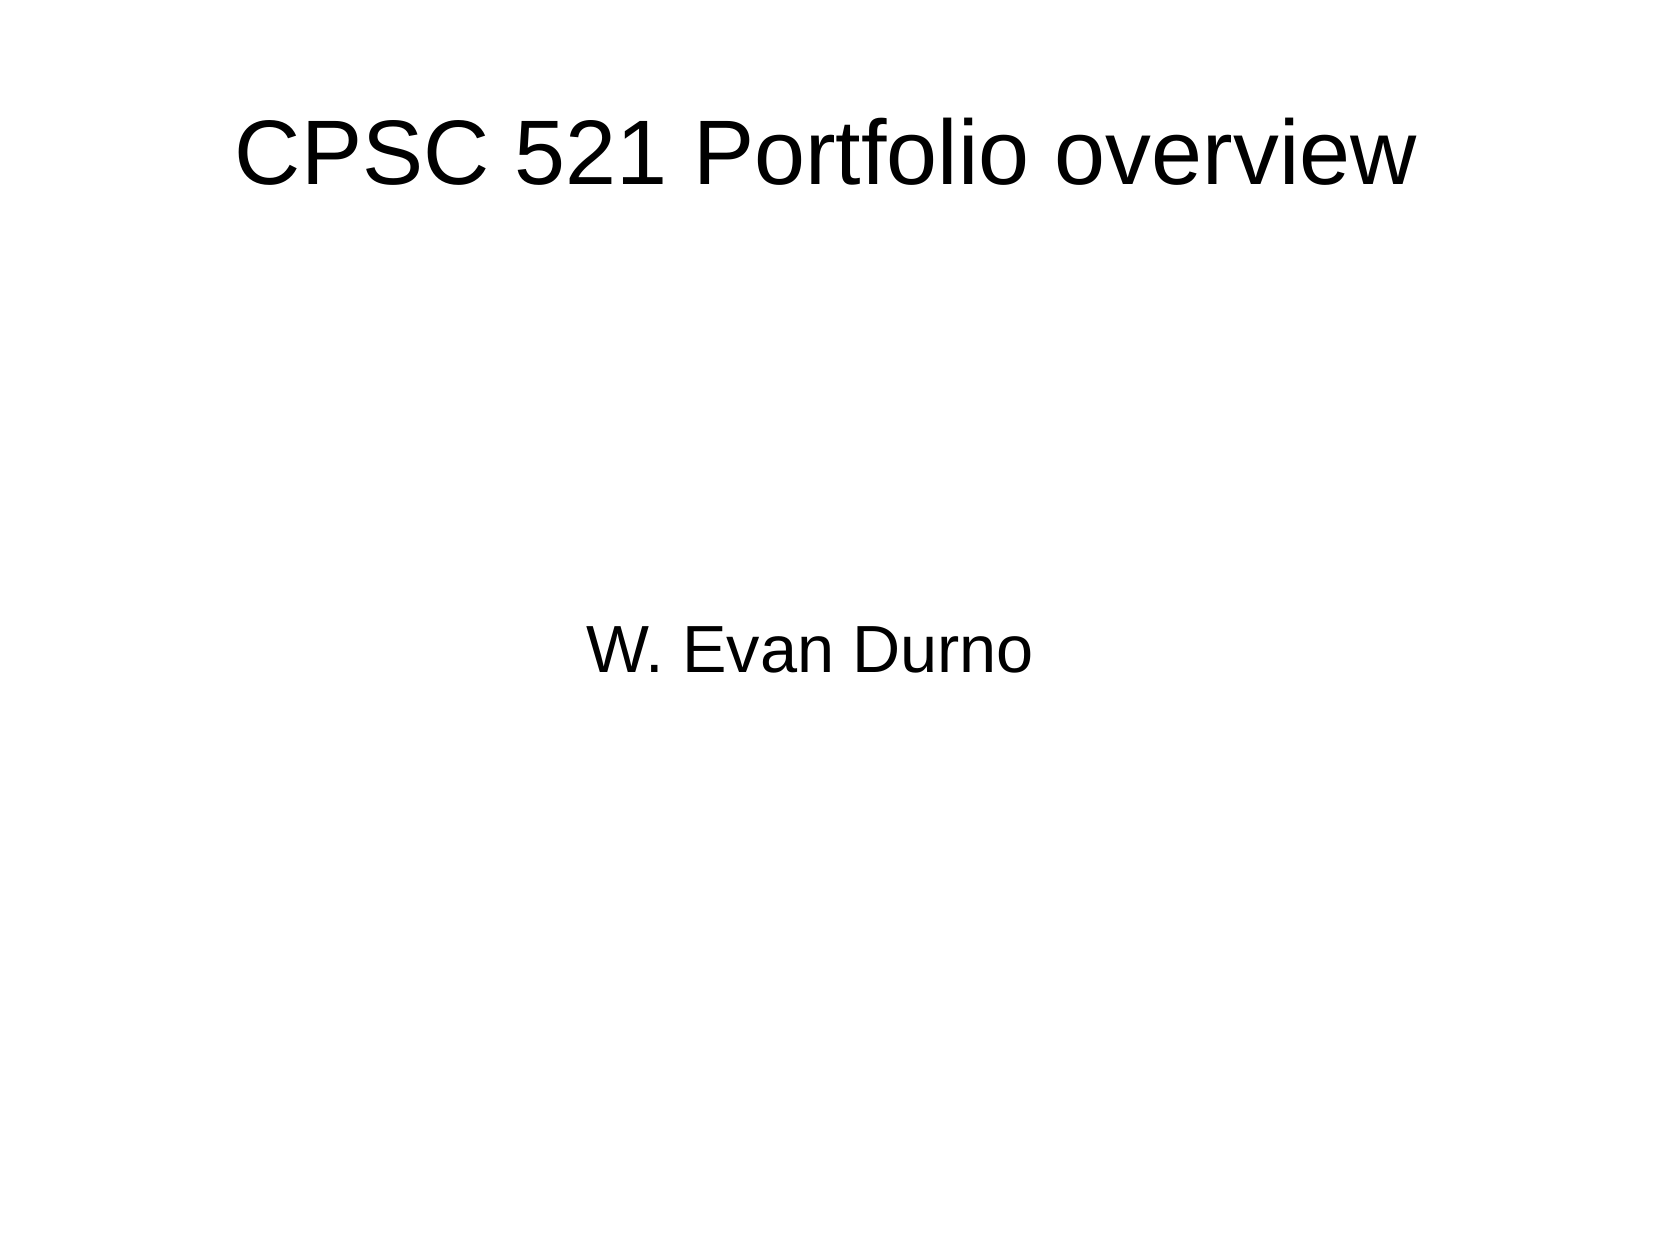

# CPSC 521 Portfolio overview
W. Evan Durno